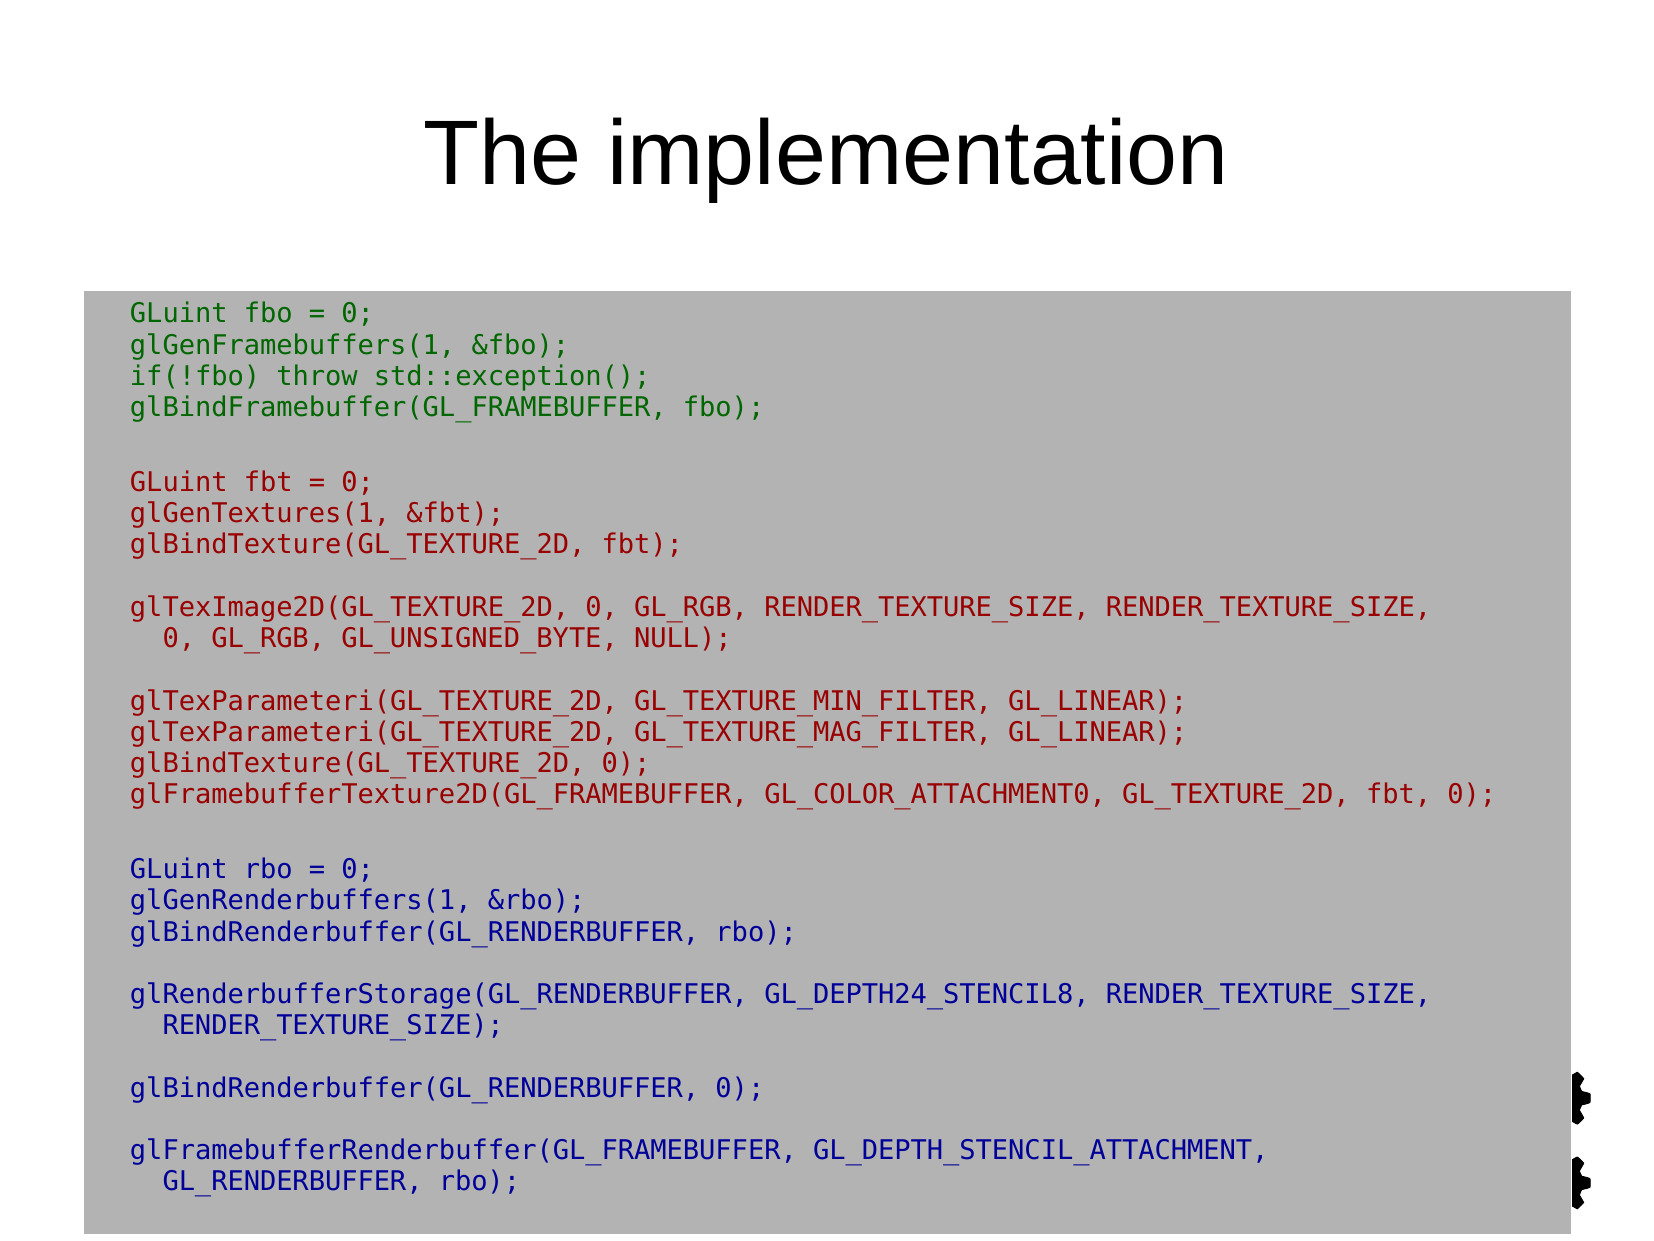

# The implementation
| GLuint fbo = 0; glGenFramebuffers(1, &fbo); if(!fbo) throw std::exception(); glBindFramebuffer(GL\_FRAMEBUFFER, fbo); GLuint fbt = 0; glGenTextures(1, &fbt); glBindTexture(GL\_TEXTURE\_2D, fbt); glTexImage2D(GL\_TEXTURE\_2D, 0, GL\_RGB, RENDER\_TEXTURE\_SIZE, RENDER\_TEXTURE\_SIZE, 0, GL\_RGB, GL\_UNSIGNED\_BYTE, NULL); glTexParameteri(GL\_TEXTURE\_2D, GL\_TEXTURE\_MIN\_FILTER, GL\_LINEAR); glTexParameteri(GL\_TEXTURE\_2D, GL\_TEXTURE\_MAG\_FILTER, GL\_LINEAR); glBindTexture(GL\_TEXTURE\_2D, 0); glFramebufferTexture2D(GL\_FRAMEBUFFER, GL\_COLOR\_ATTACHMENT0, GL\_TEXTURE\_2D, fbt, 0); GLuint rbo = 0; glGenRenderbuffers(1, &rbo); glBindRenderbuffer(GL\_RENDERBUFFER, rbo); glRenderbufferStorage(GL\_RENDERBUFFER, GL\_DEPTH24\_STENCIL8, RENDER\_TEXTURE\_SIZE, RENDER\_TEXTURE\_SIZE); glBindRenderbuffer(GL\_RENDERBUFFER, 0); glFramebufferRenderbuffer(GL\_FRAMEBUFFER, GL\_DEPTH\_STENCIL\_ATTACHMENT, GL\_RENDERBUFFER, rbo); |
| --- |